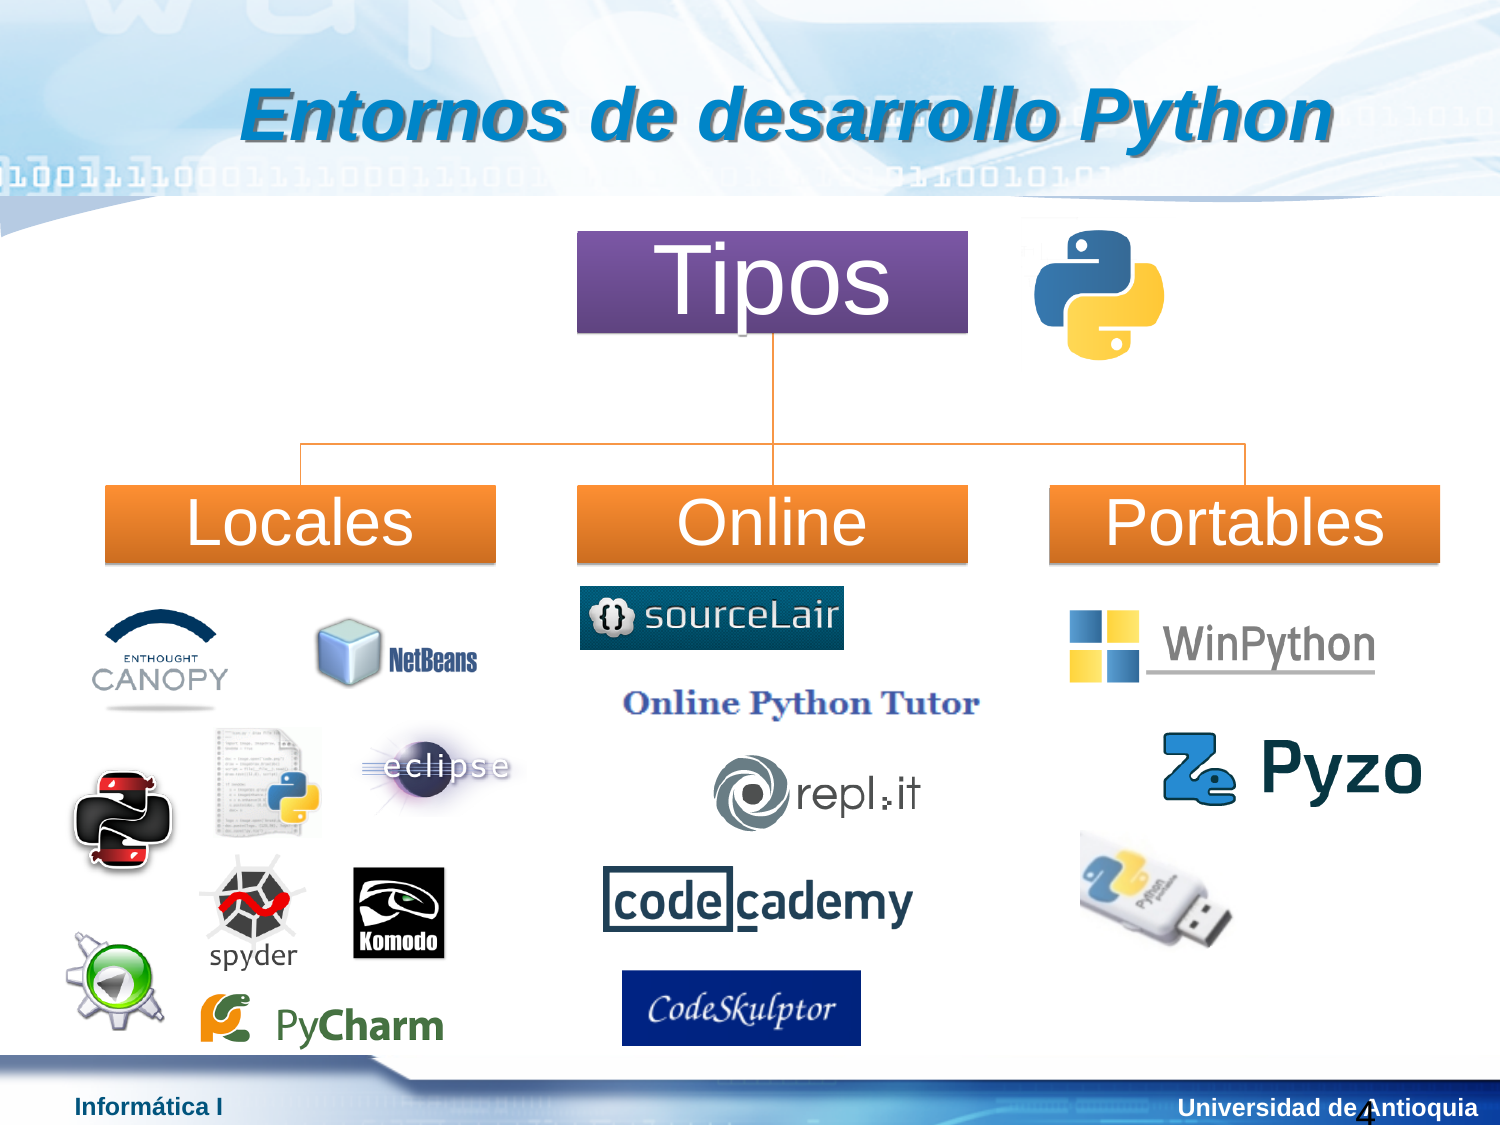

# Entornos de desarrollo Python
Tipos
Locales
Online
Portables